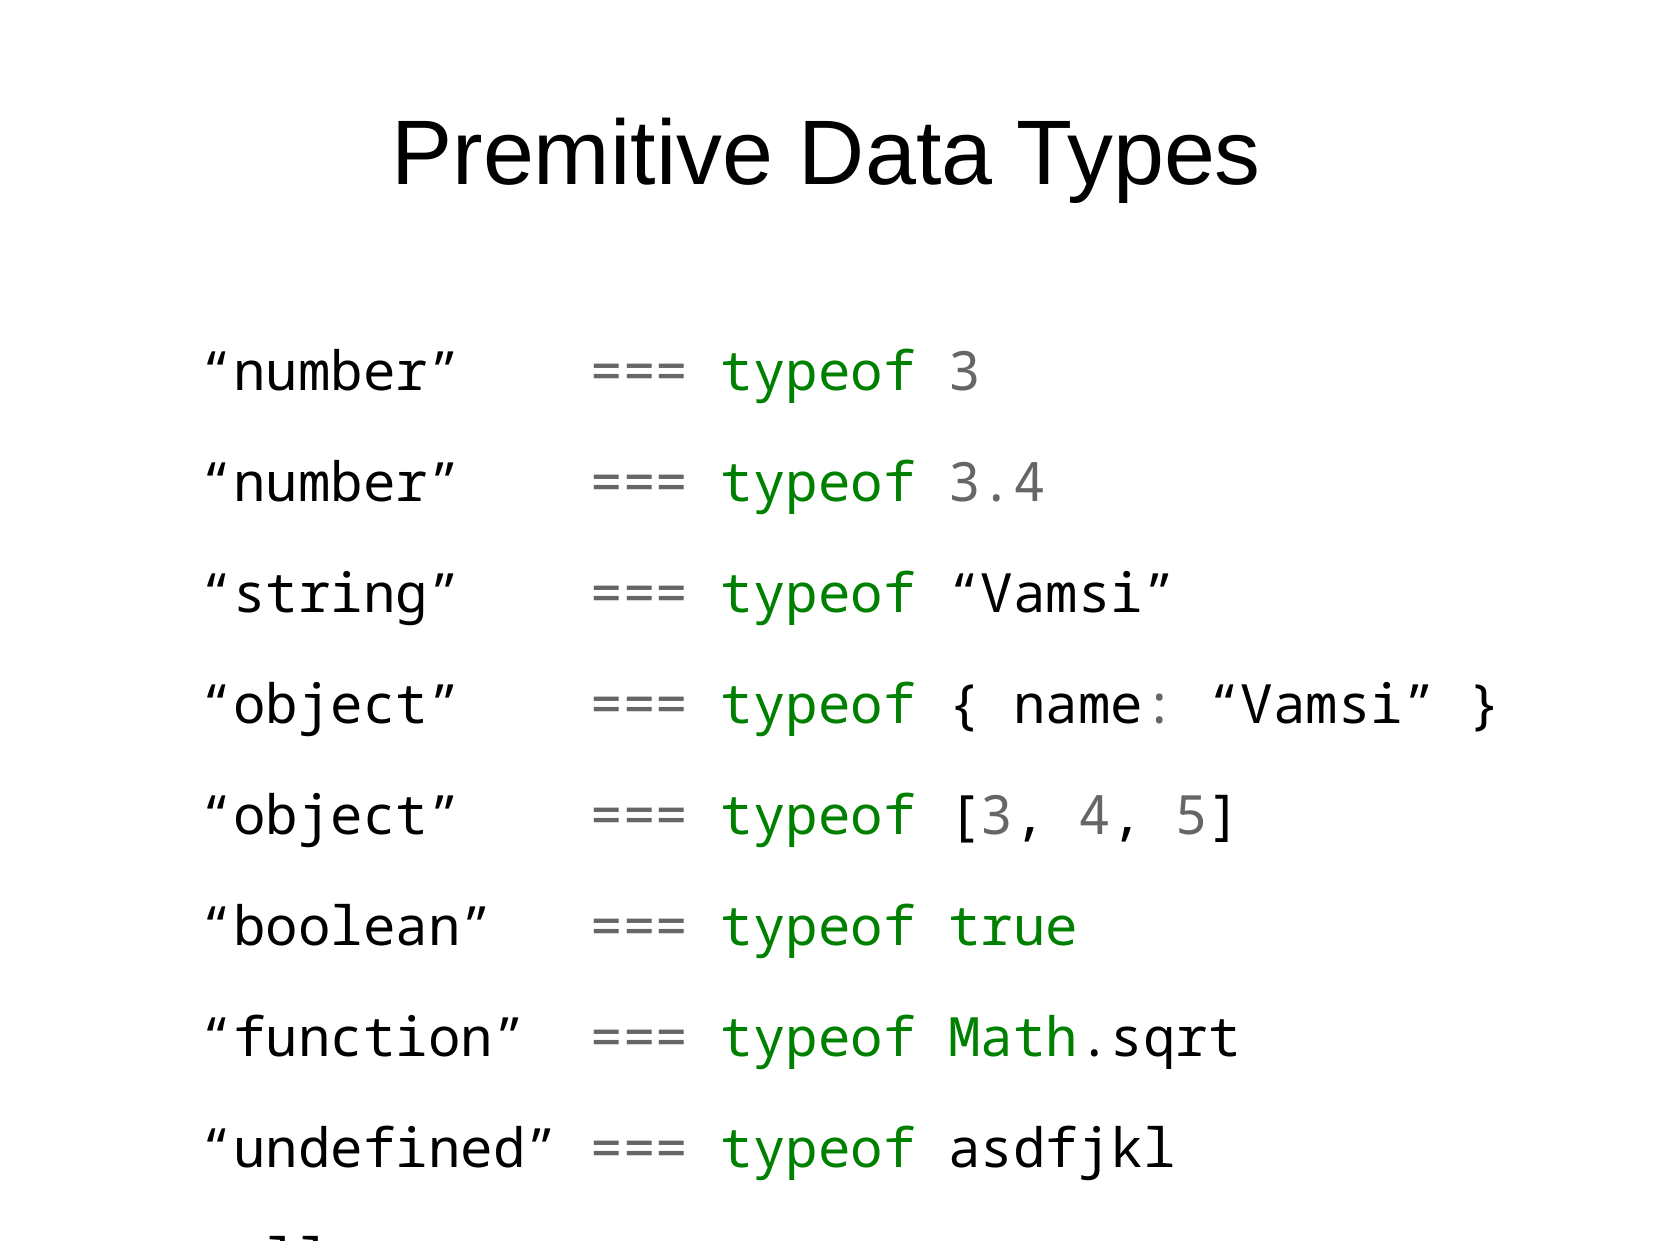

# Premitive Data Types
“number” === typeof 3
“number” === typeof 3.4
“string” === typeof “Vamsi”
“object” === typeof { name: “Vamsi” }
“object” === typeof [3, 4, 5]
“boolean” === typeof true
“function” === typeof Math.sqrt
“undefined” === typeof asdfjkl
null